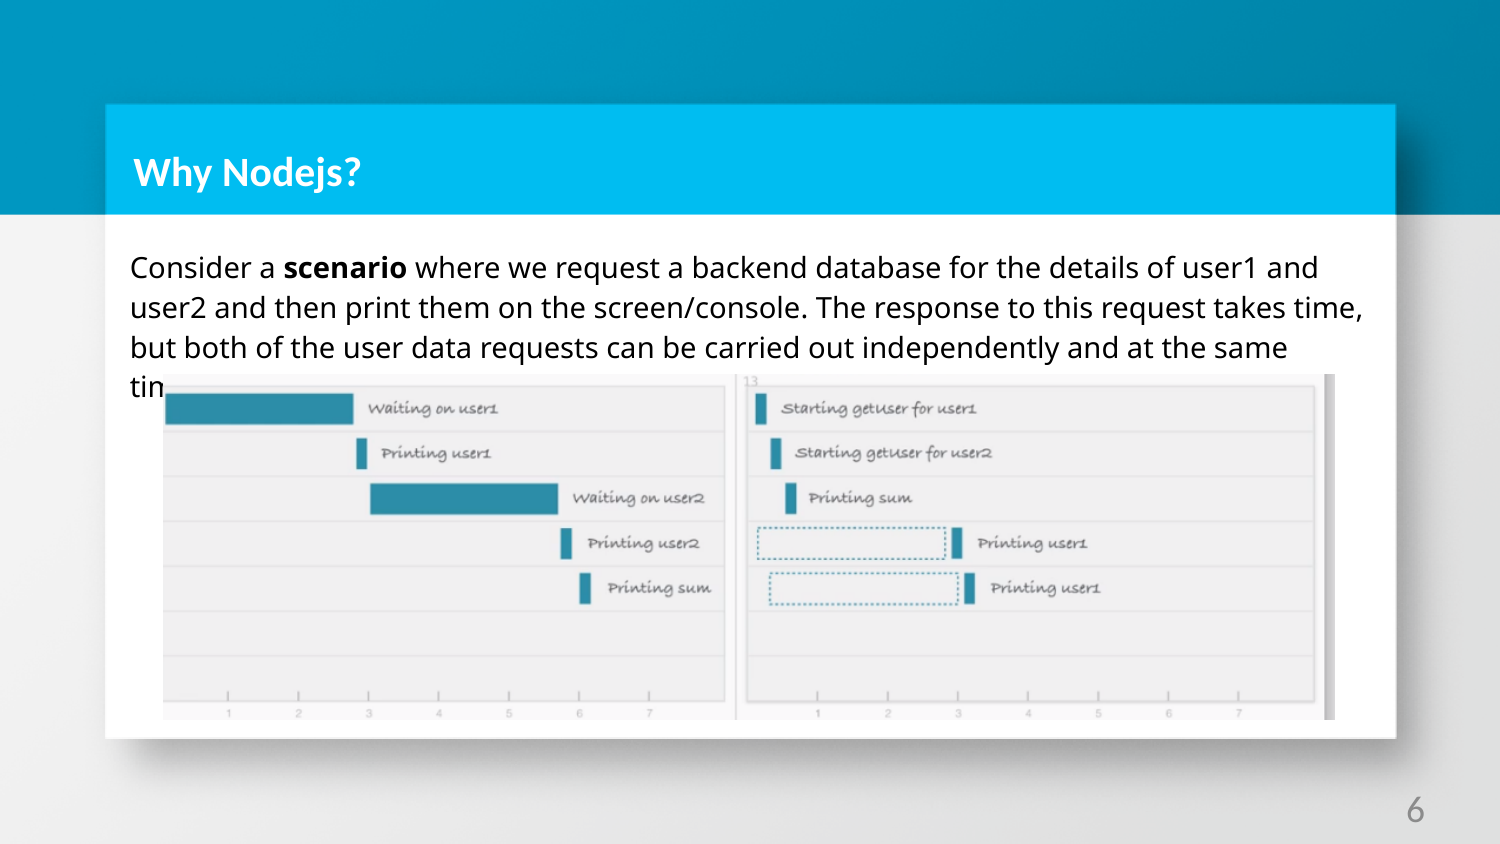

# Why Nodejs?
Consider a scenario where we request a backend database for the details of user1 and user2 and then print them on the screen/console. The response to this request takes time, but both of the user data requests can be carried out independently and at the same time.
Naveed Rana
6